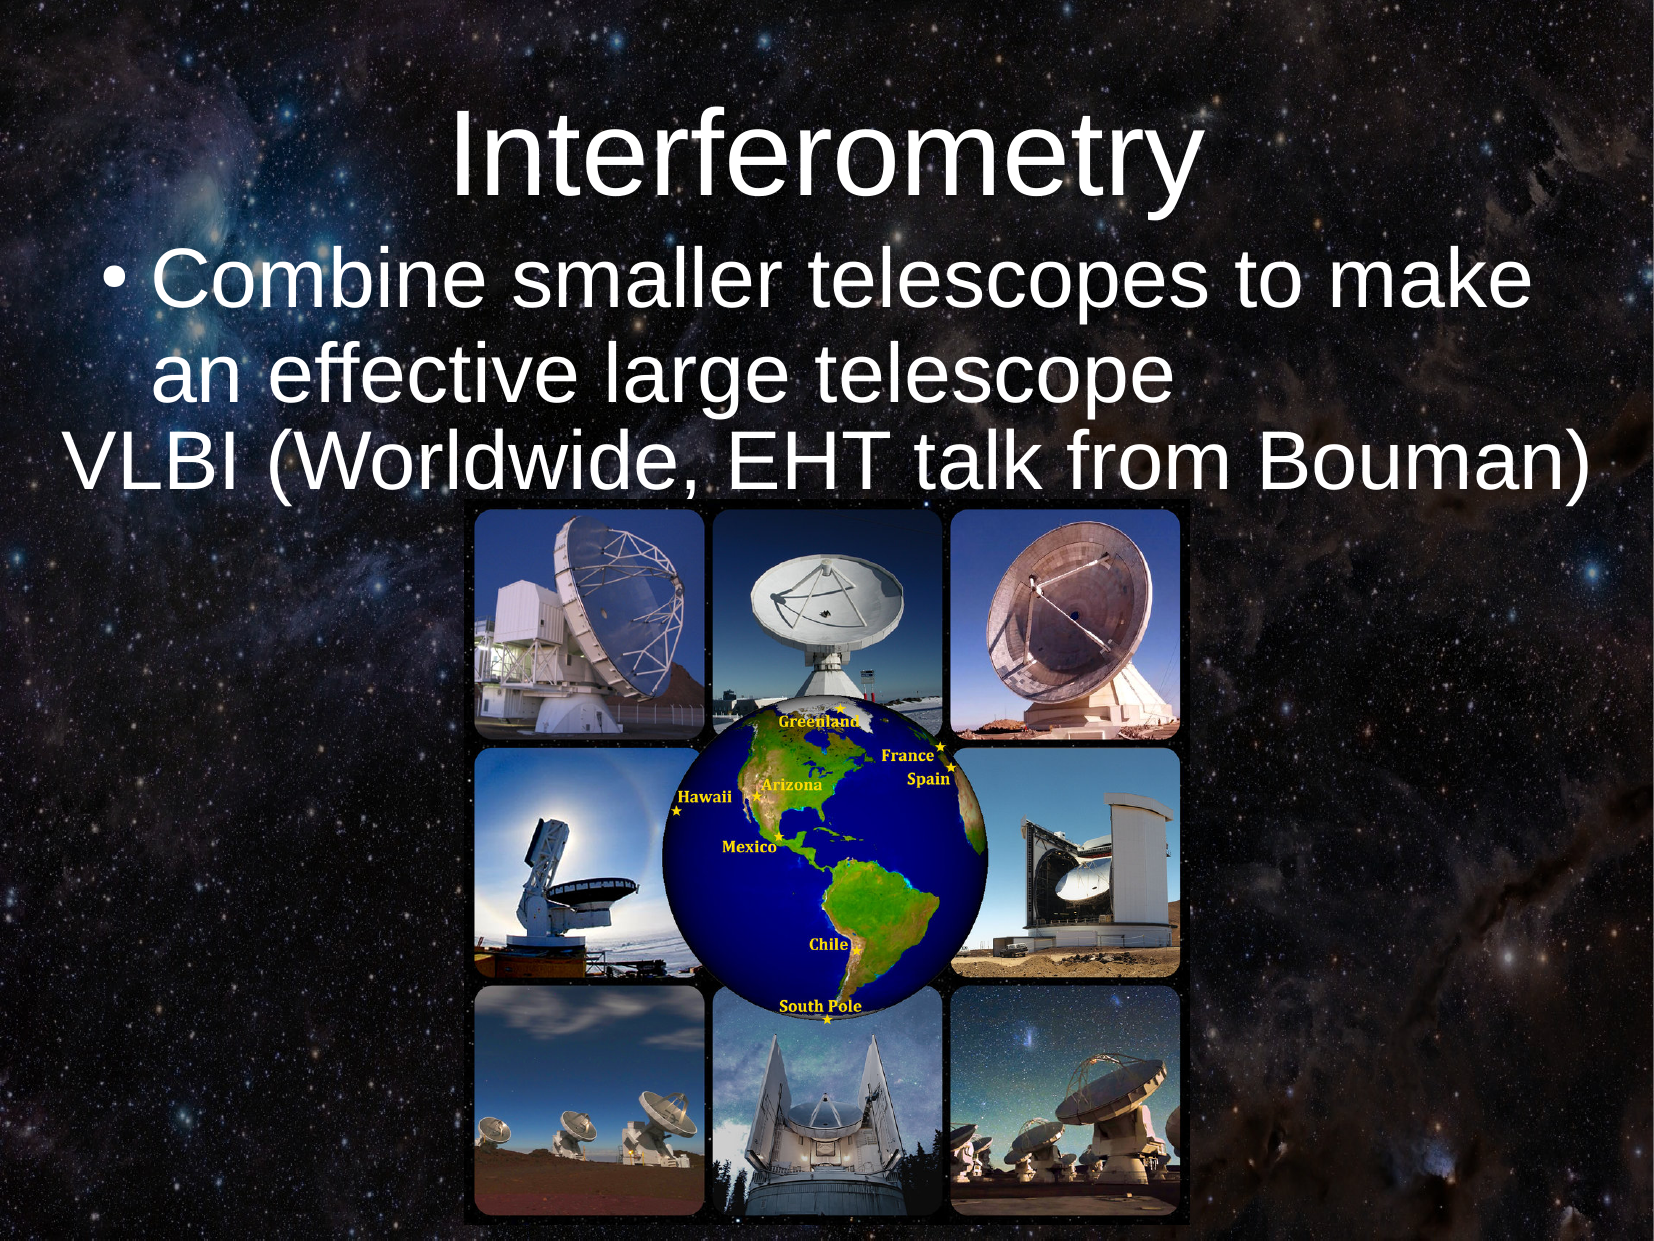

# Interferometry
Combine smaller telescopes to make an effective large telescope
VLBI (Worldwide, EHT talk from Bouman)